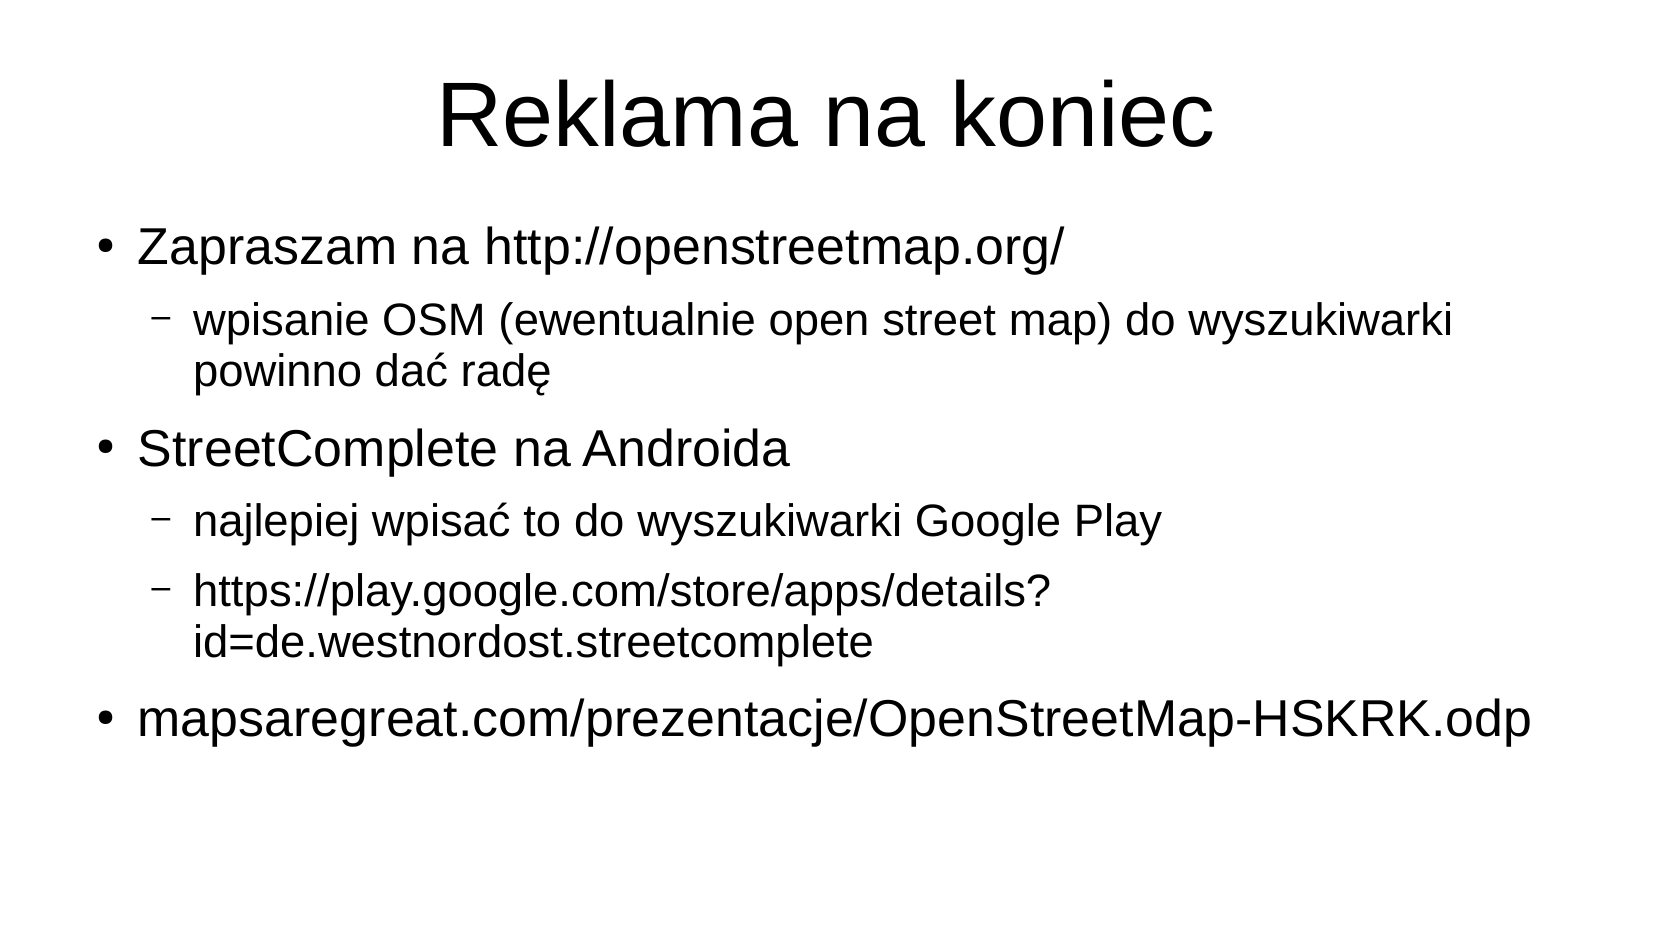

# Reklama na koniec
Zapraszam na http://openstreetmap.org/
wpisanie OSM (ewentualnie open street map) do wyszukiwarki powinno dać radę
StreetComplete na Androida
najlepiej wpisać to do wyszukiwarki Google Play
https://play.google.com/store/apps/details?id=de.westnordost.streetcomplete
mapsaregreat.com/prezentacje/OpenStreetMap-HSKRK.odp